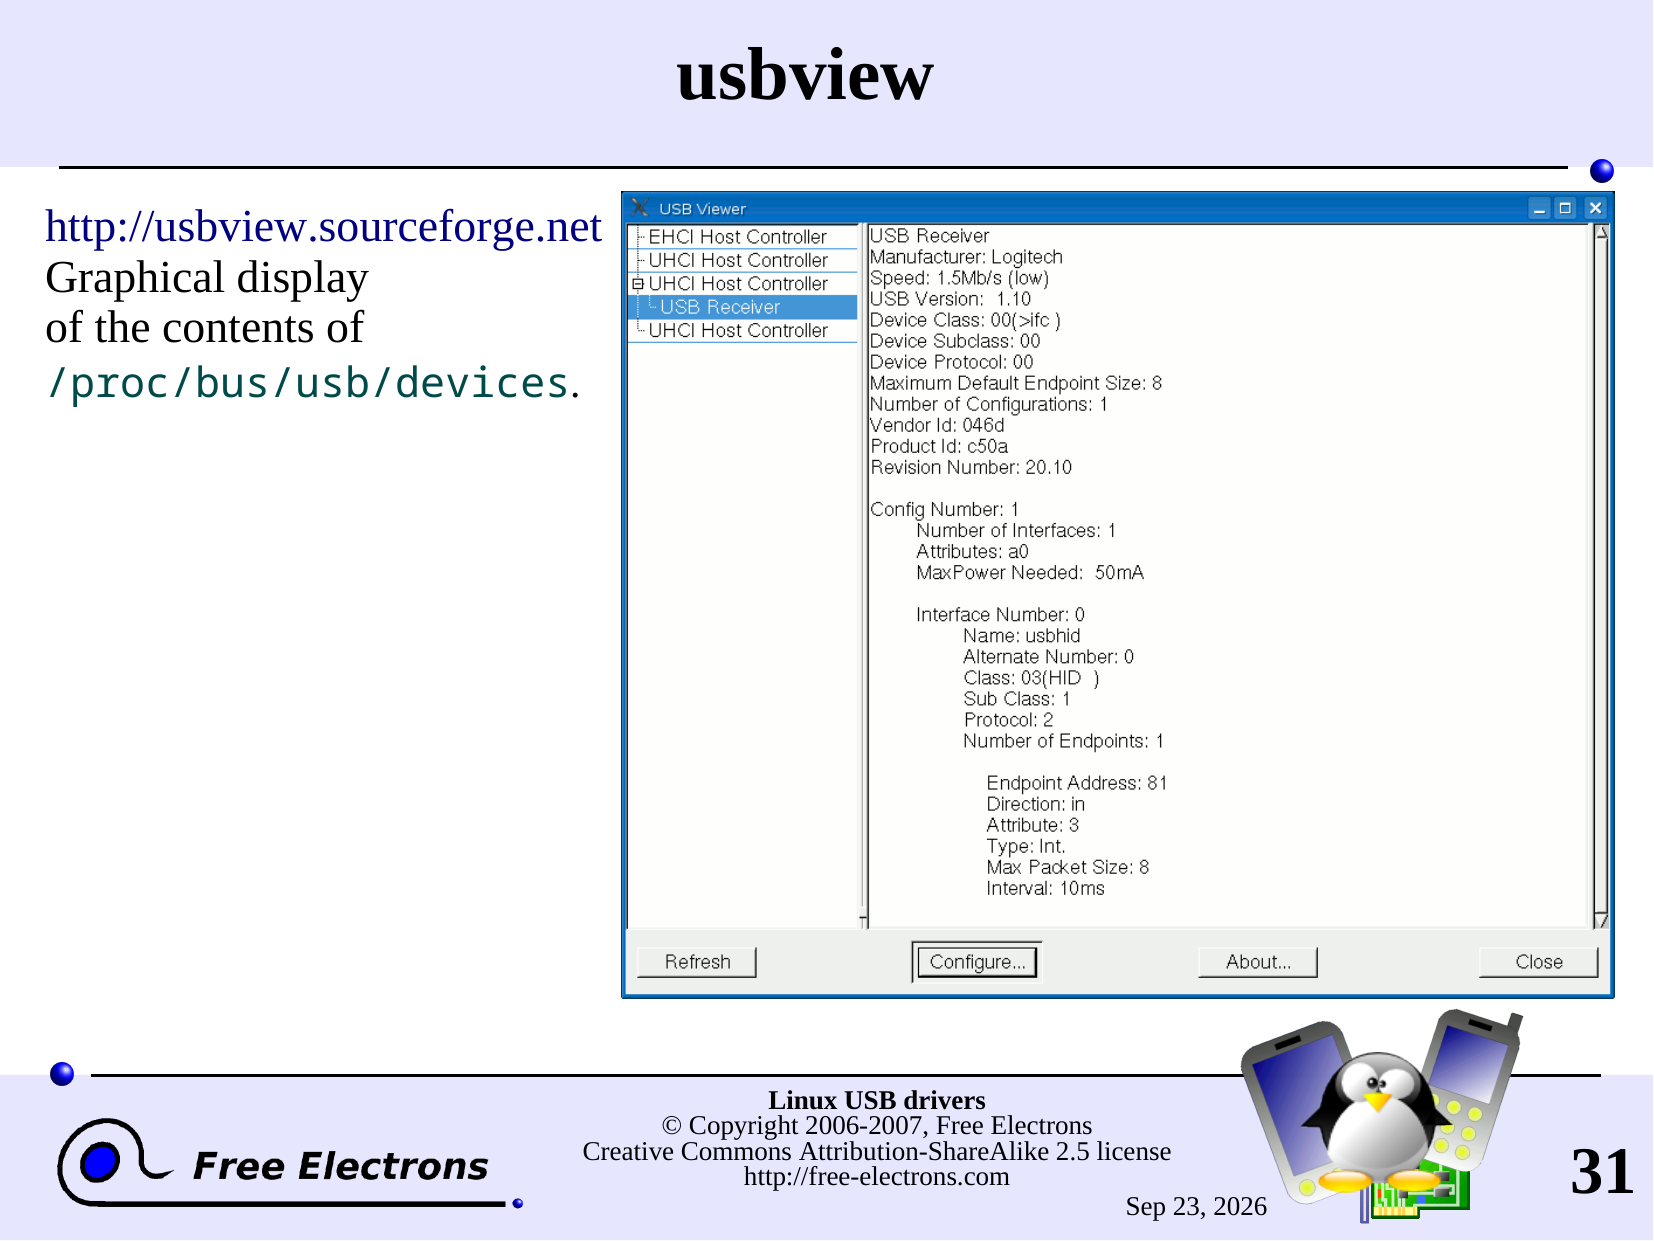

# usbview
http://usbview.sourceforge.net
Graphical display
of the contents of
/proc/bus/usb/devices.